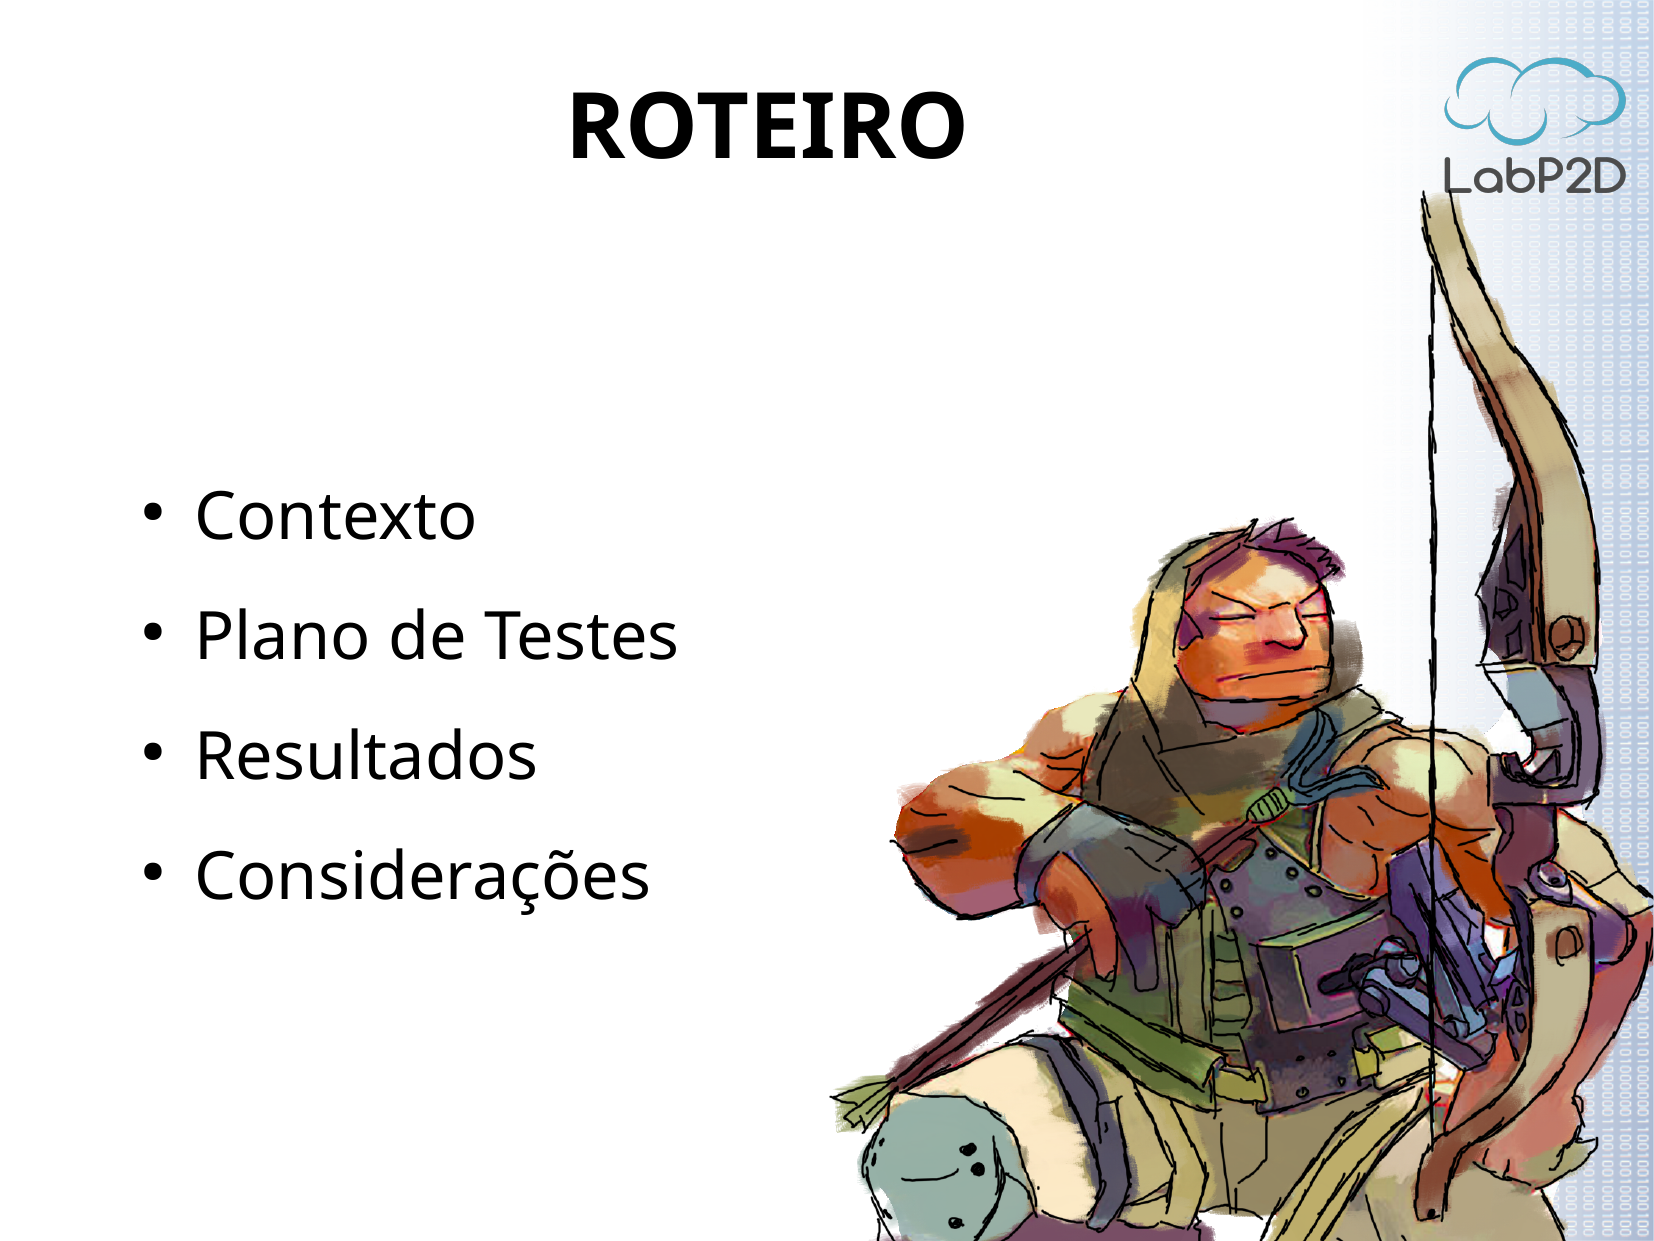

# ROTEIRO
Contexto
Plano de Testes
Resultados
Considerações
4